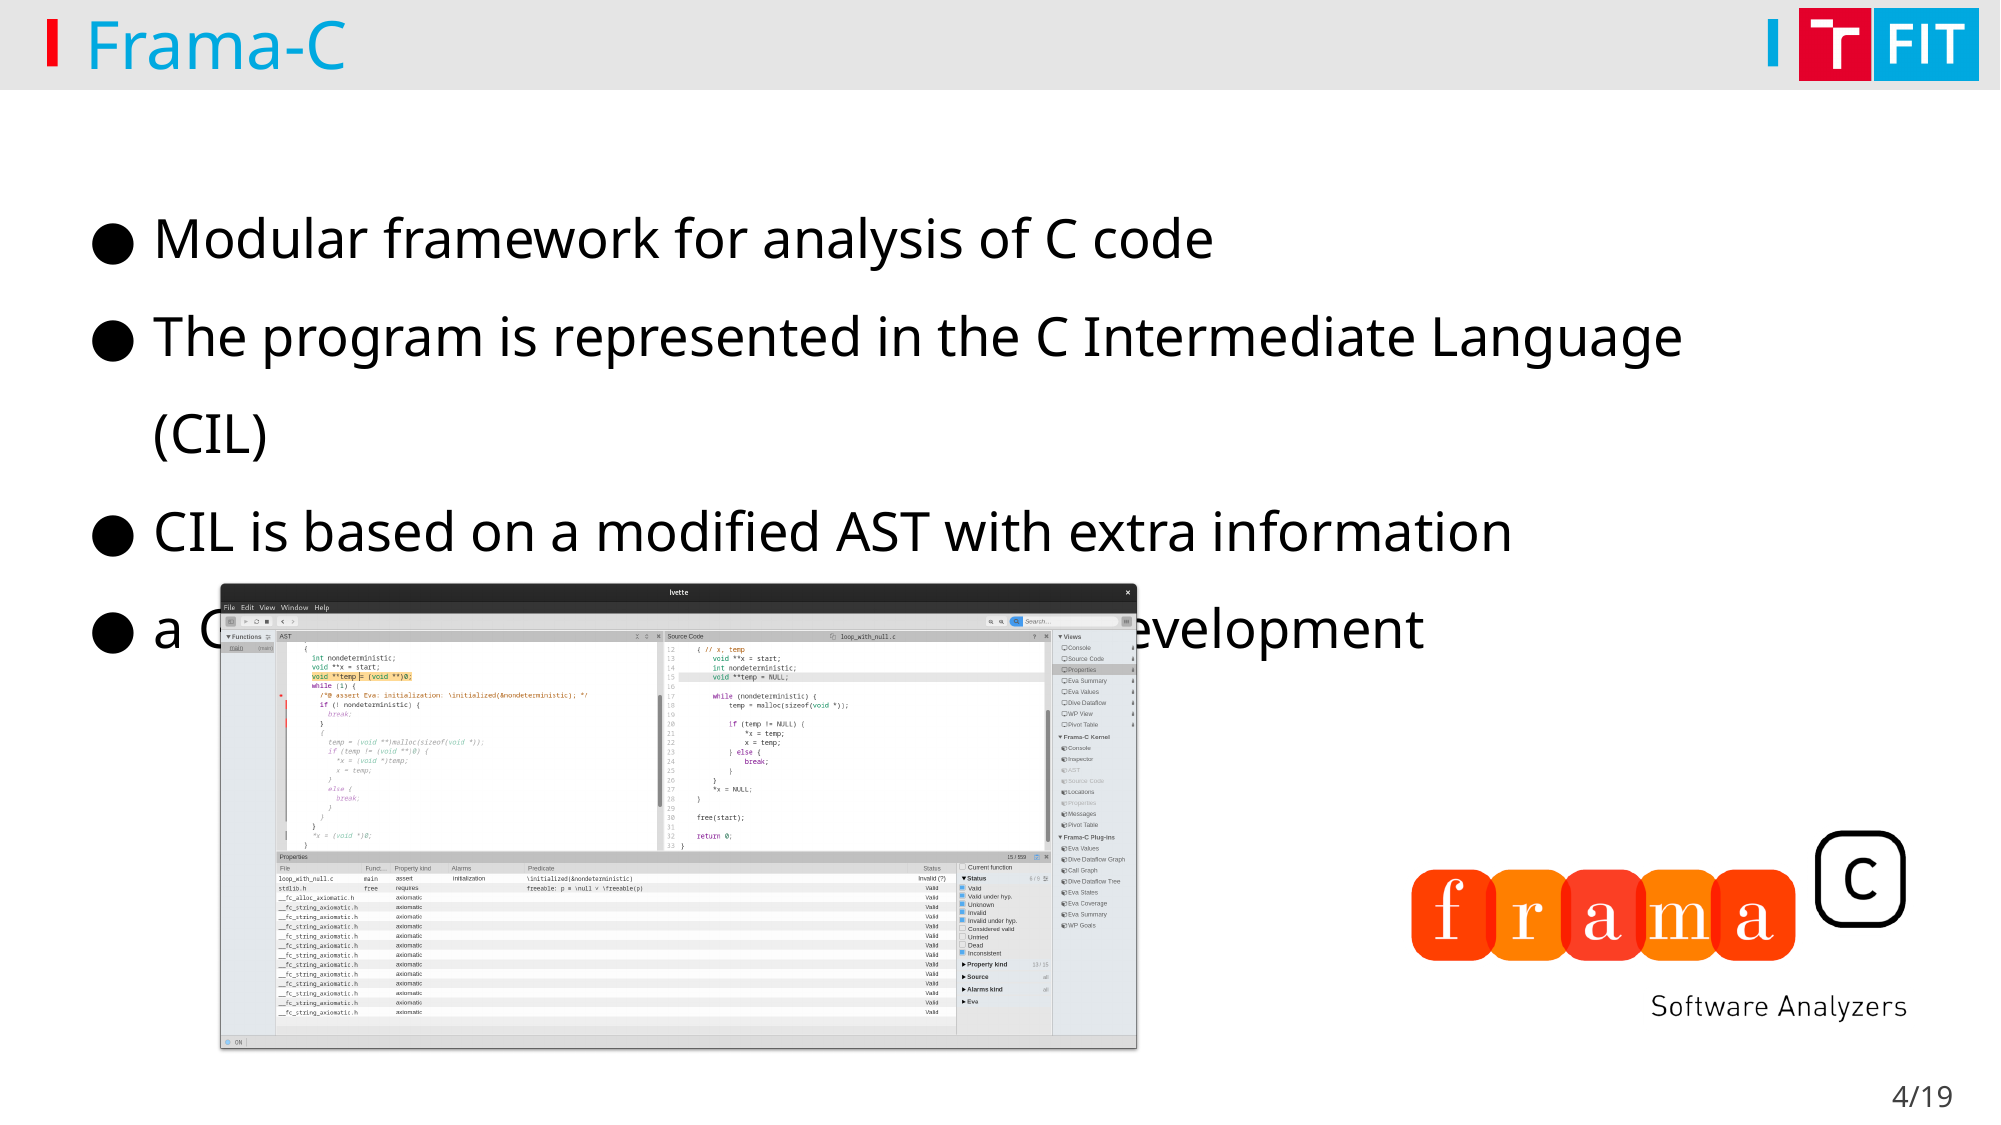

# Frama-C
Modular framework for analysis of C code
The program is represented in the C Intermediate Language (CIL)
CIL is based on a modified AST with extra information
a GUI frontend called Ivette is under development